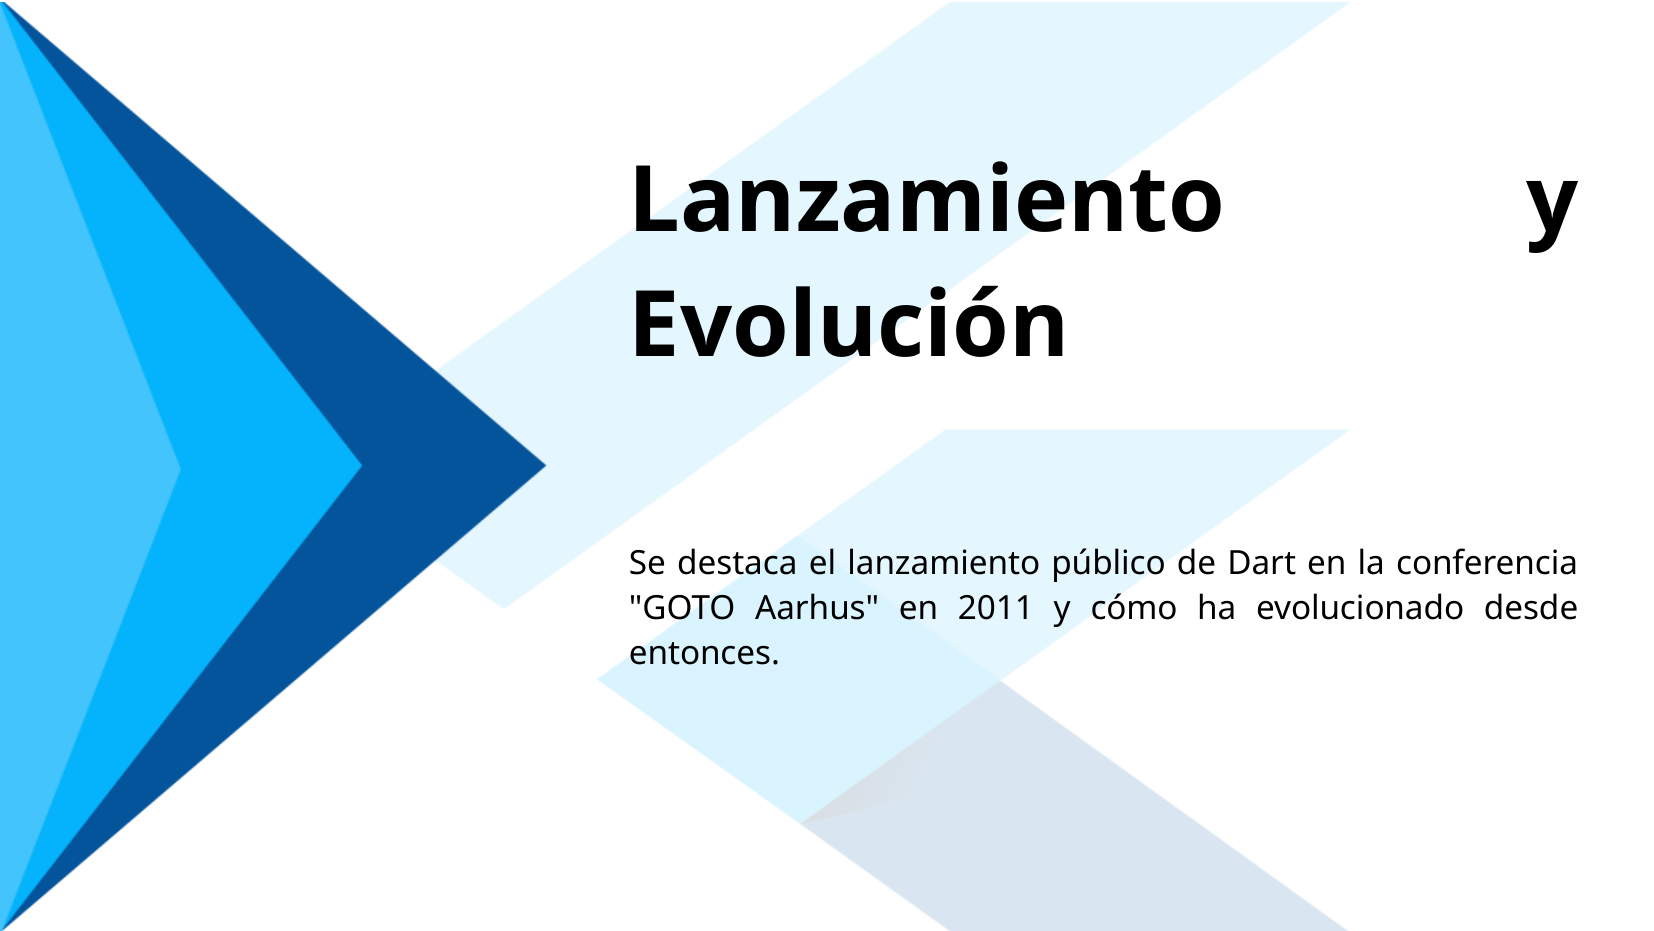

Lanzamiento y Evolución
Se destaca el lanzamiento público de Dart en la conferencia "GOTO Aarhus" en 2011 y cómo ha evolucionado desde entonces.